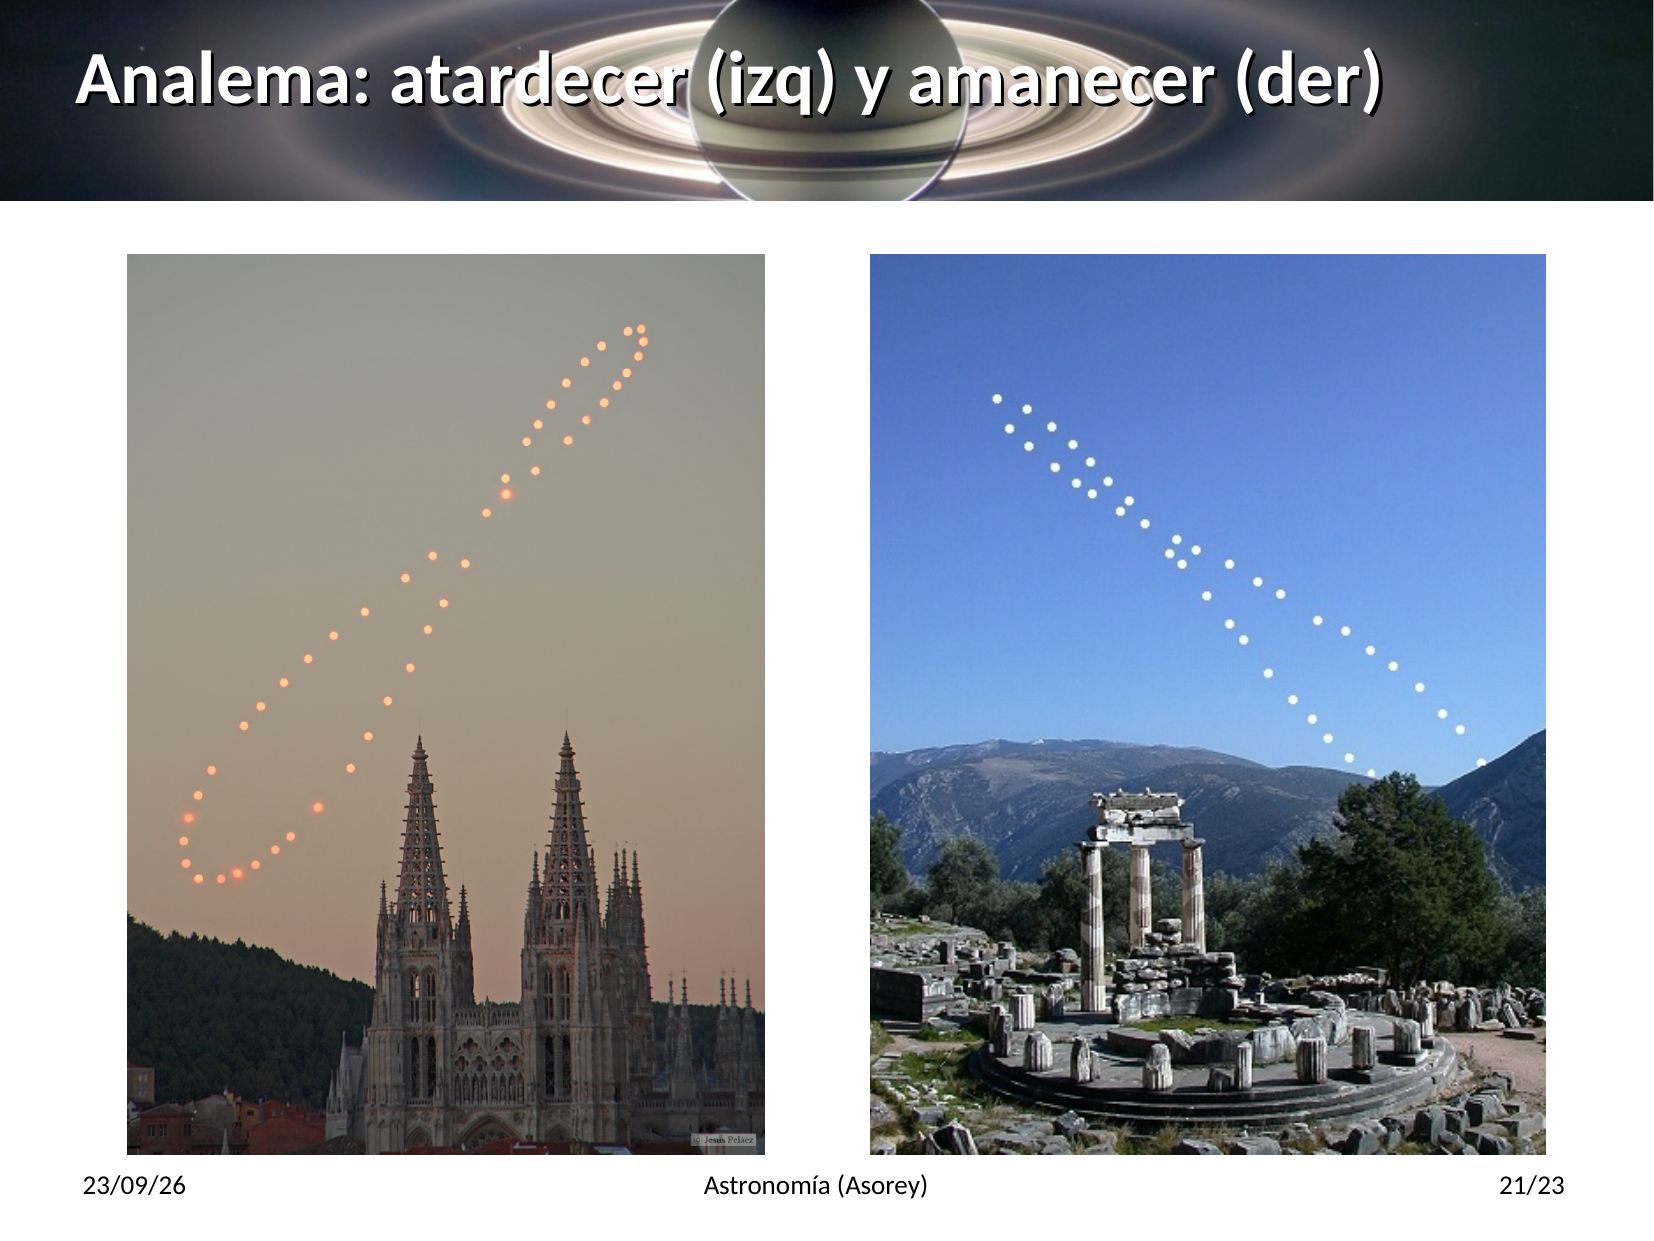

# Analema: atardecer (izq) y amanecer (der)
Astronomía (Asorey)
21